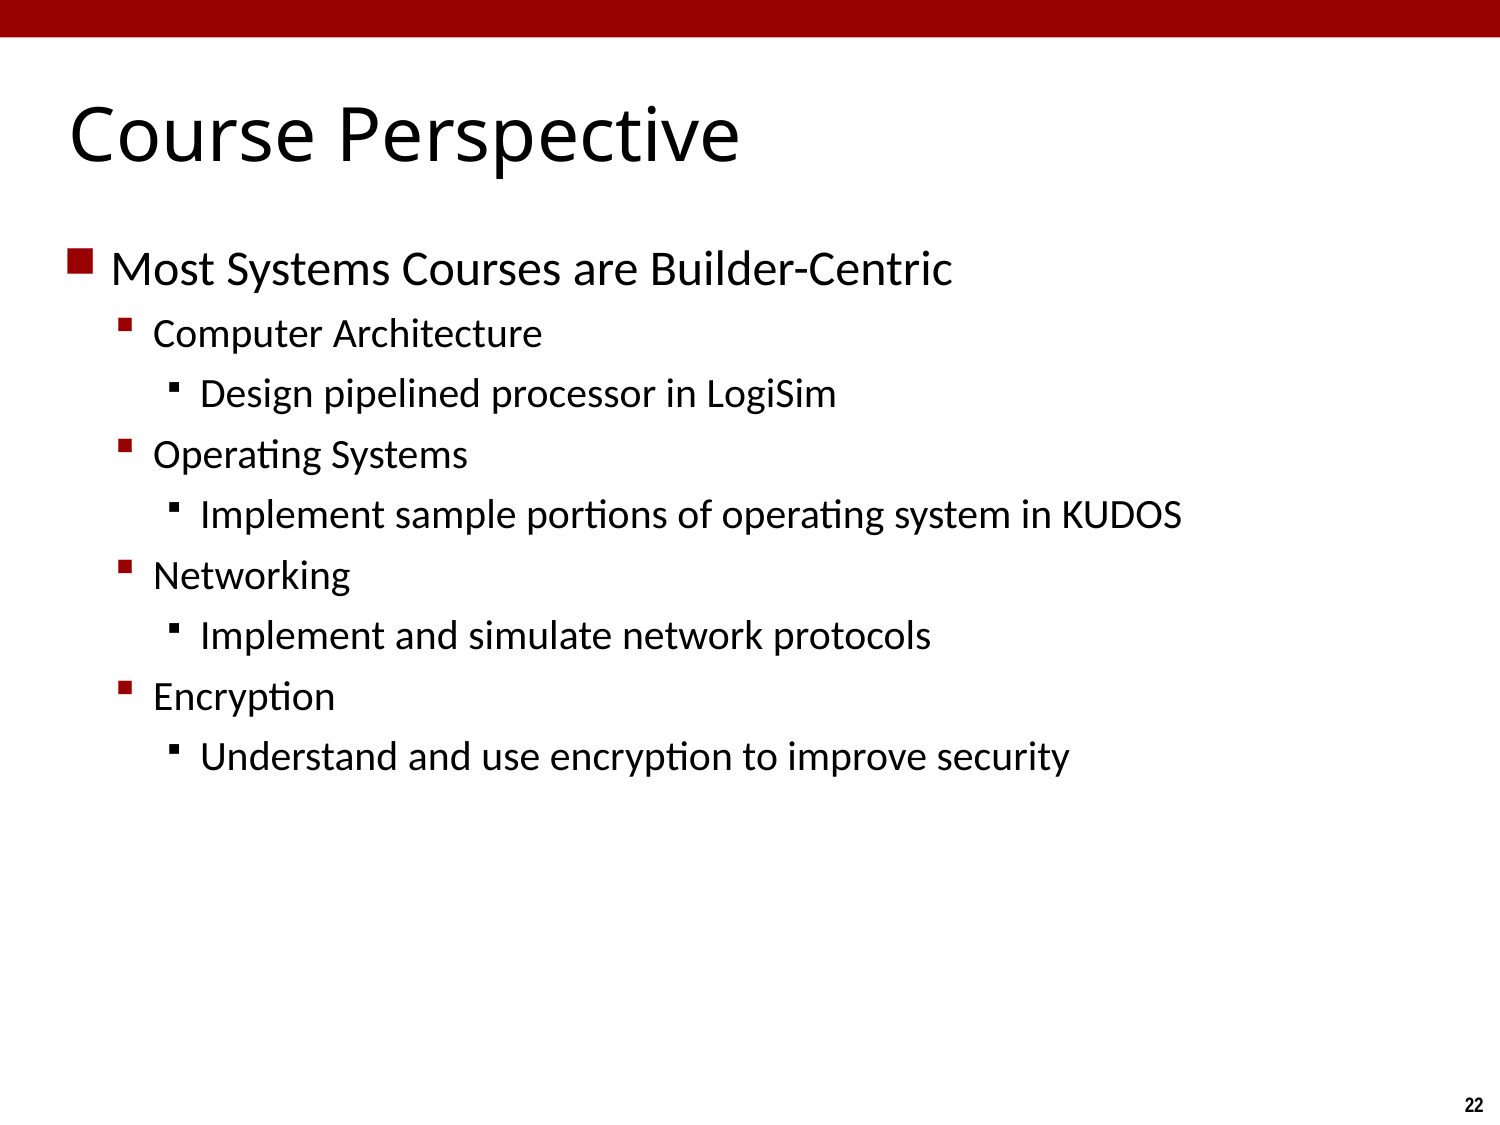

# Course Perspective
Most Systems Courses are Builder-Centric
Computer Architecture
Design pipelined processor in LogiSim
Operating Systems
Implement sample portions of operating system in KUDOS
Networking
Implement and simulate network protocols
Encryption
Understand and use encryption to improve security